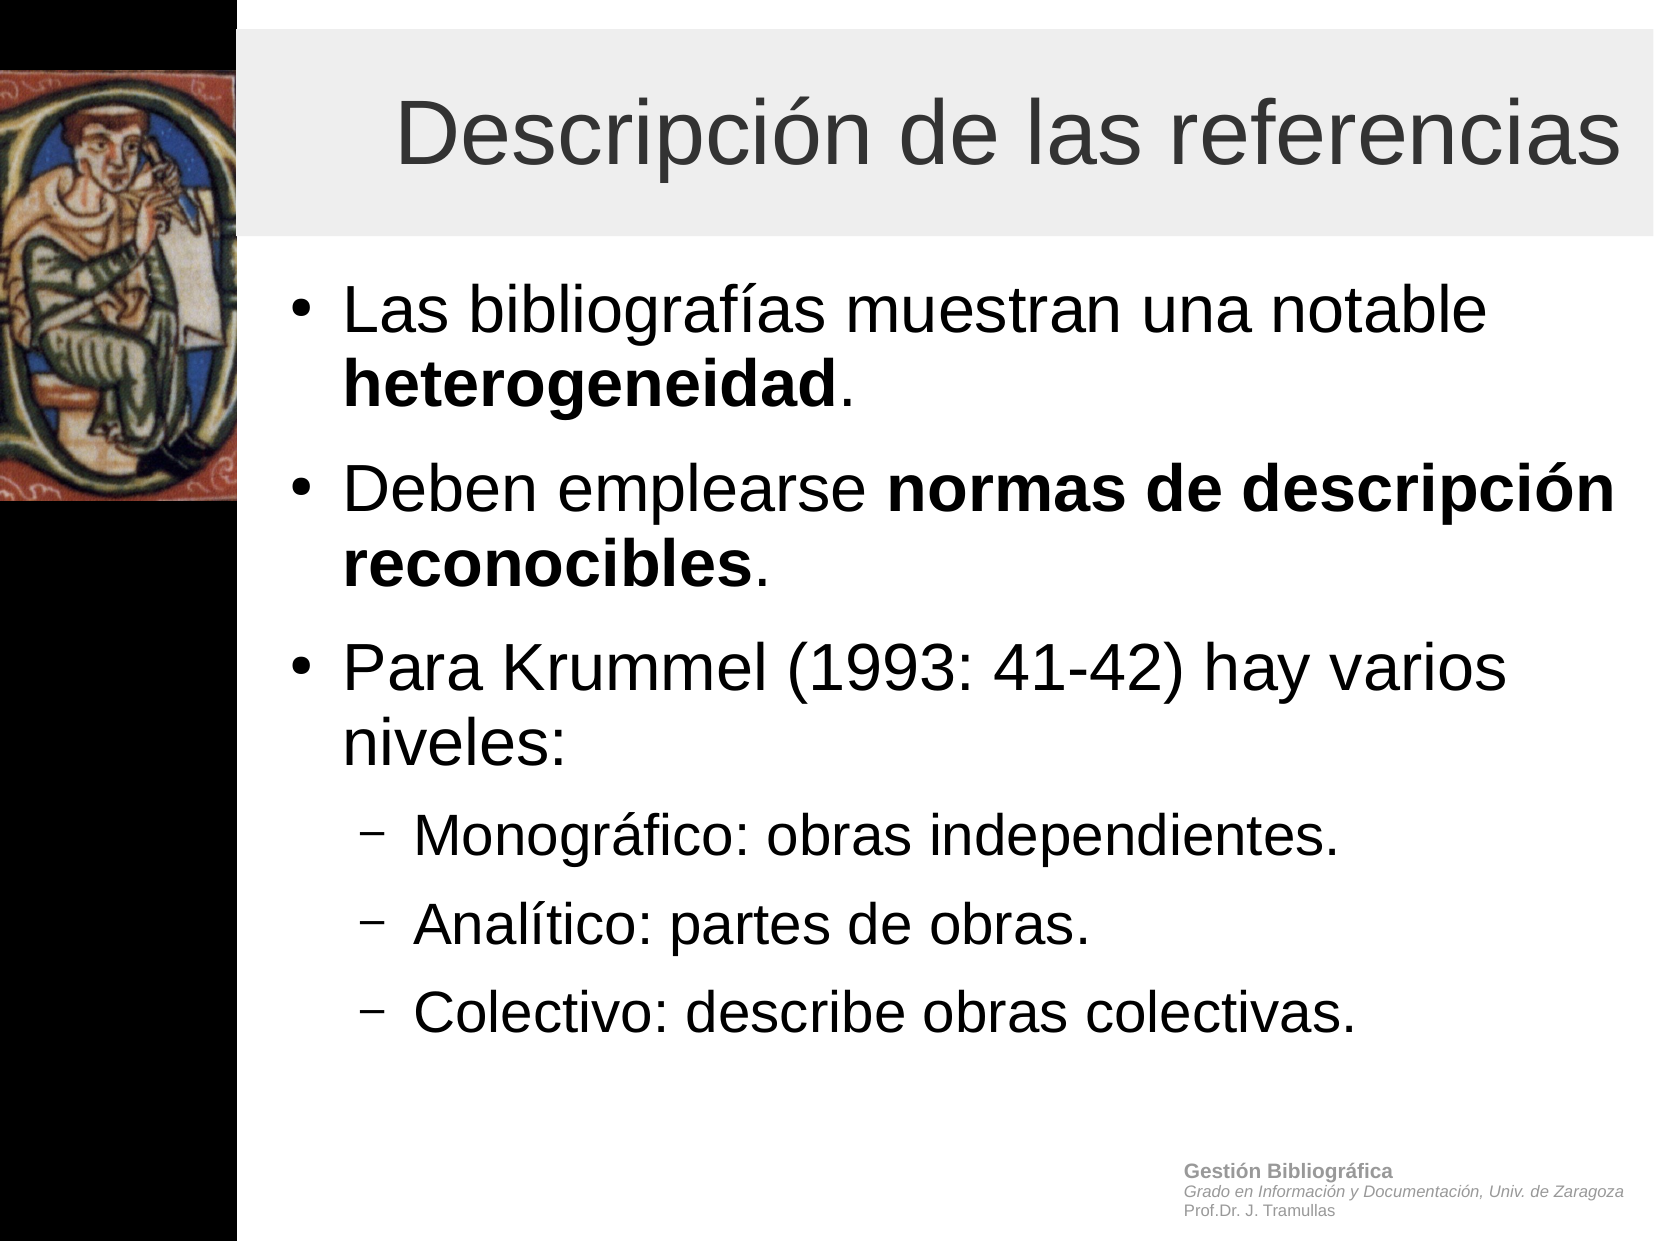

# Descripción de las referencias
Las bibliografías muestran una notable heterogeneidad.
Deben emplearse normas de descripción reconocibles.
Para Krummel (1993: 41-42) hay varios niveles:
Monográfico: obras independientes.
Analítico: partes de obras.
Colectivo: describe obras colectivas.